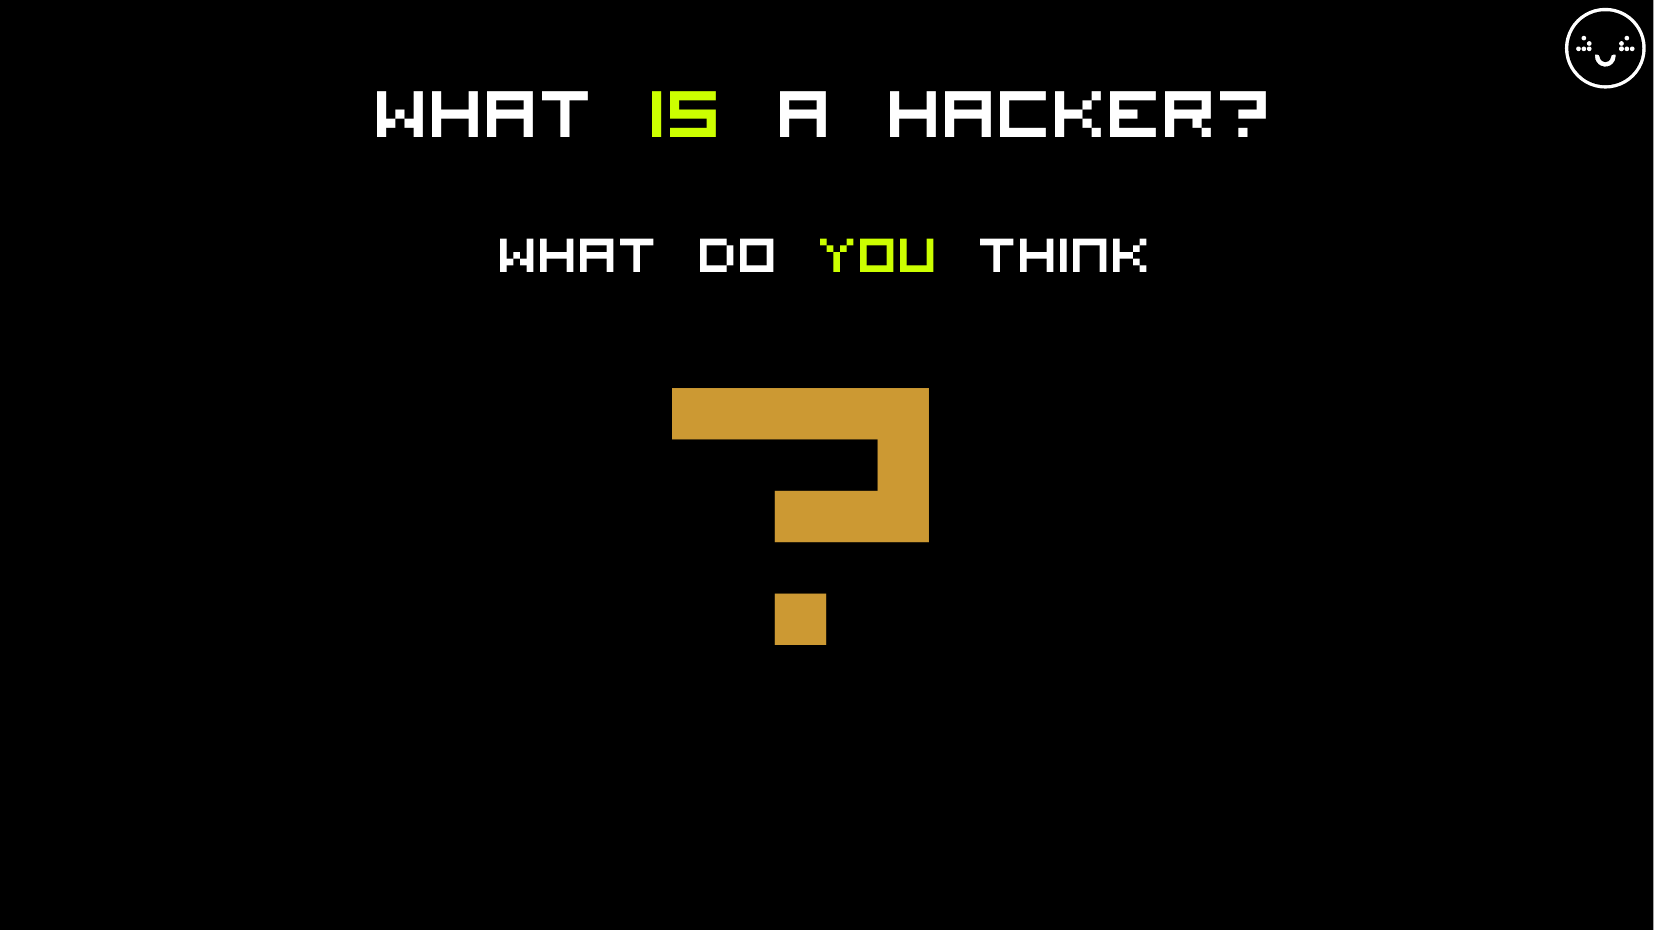

# What is a hacker?
What do you think
?